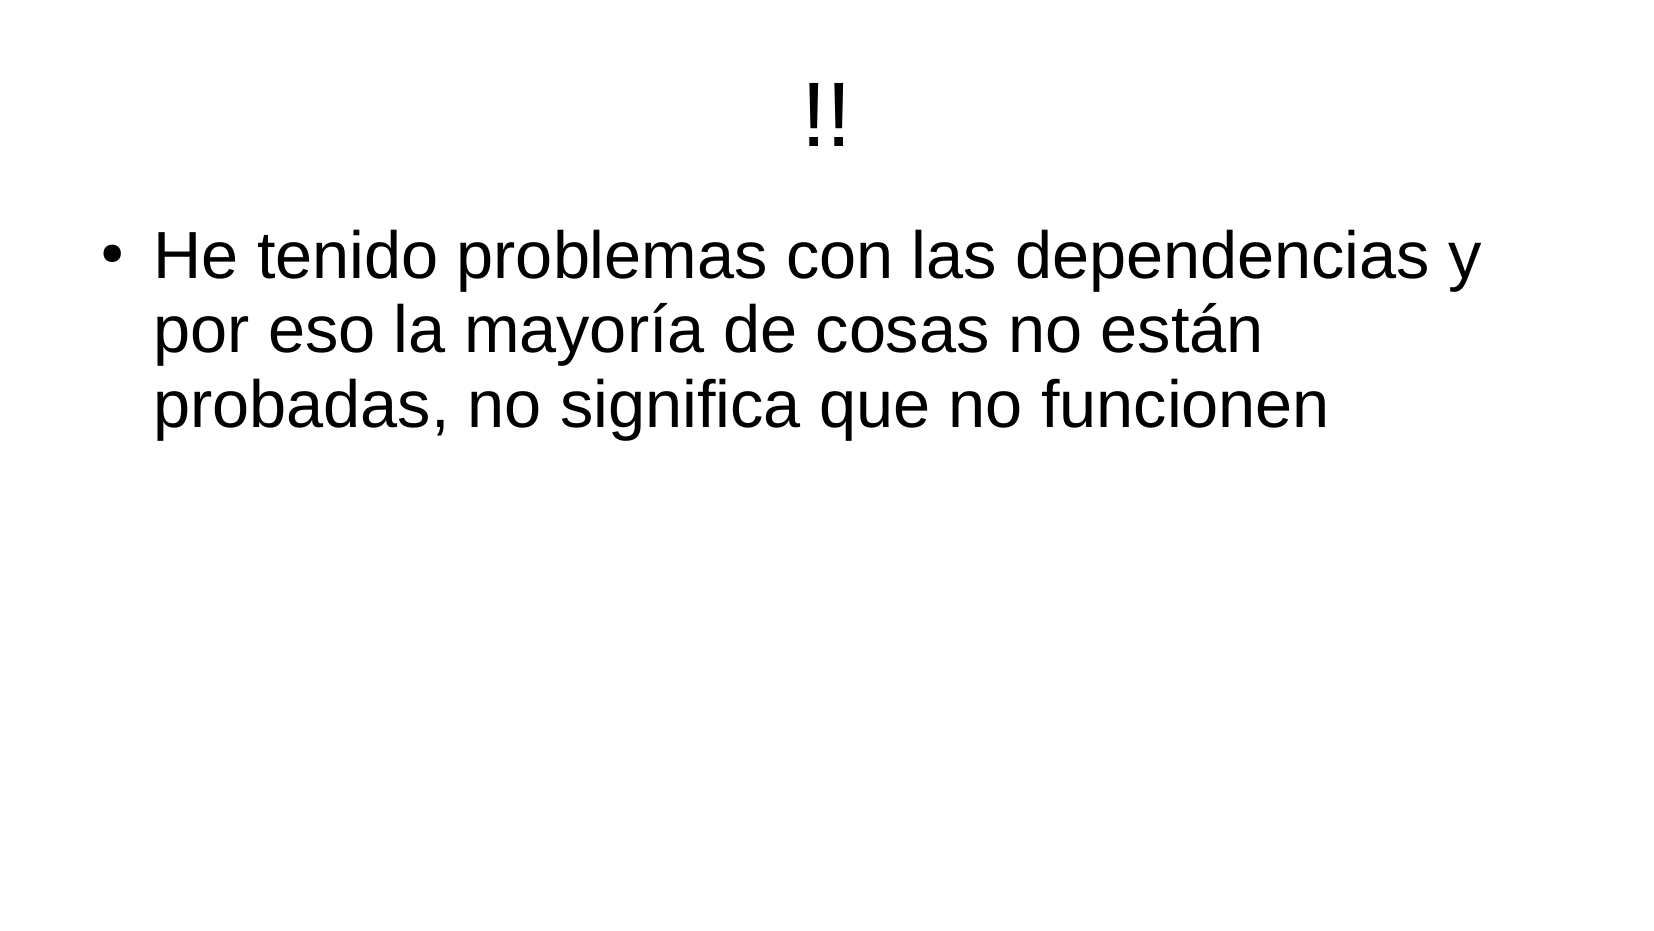

# !!
He tenido problemas con las dependencias y por eso la mayoría de cosas no están probadas, no significa que no funcionen